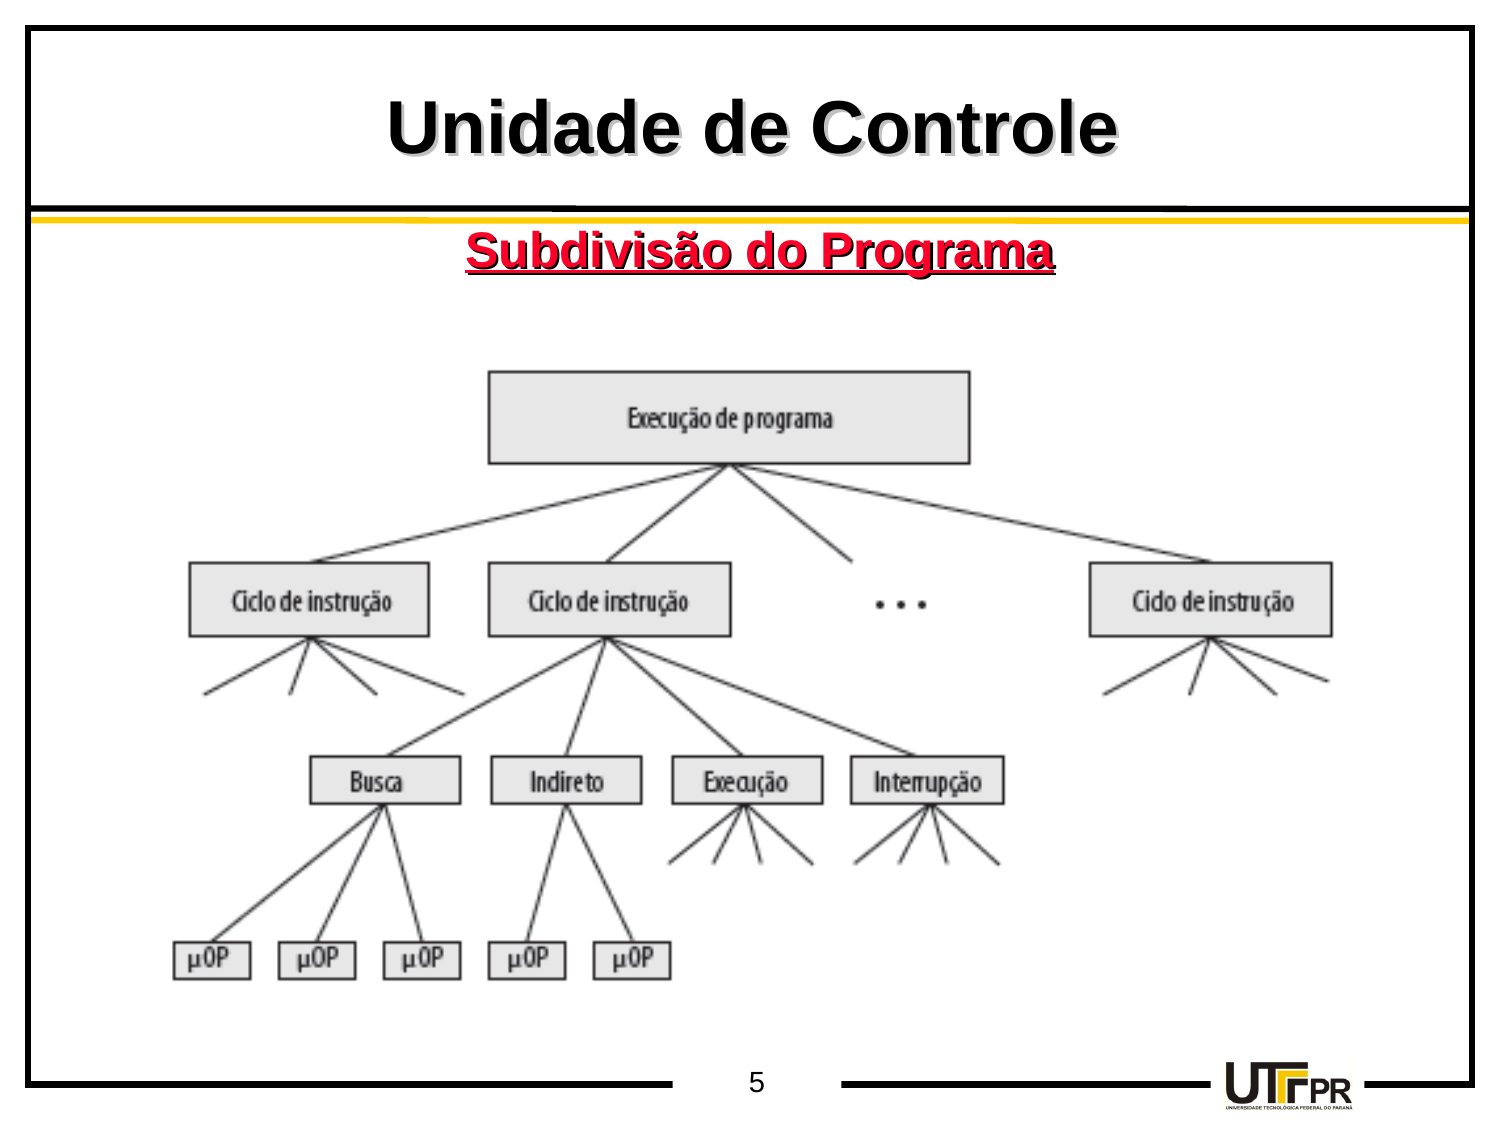

Unidade de Controle
# Subdivisão do Programa